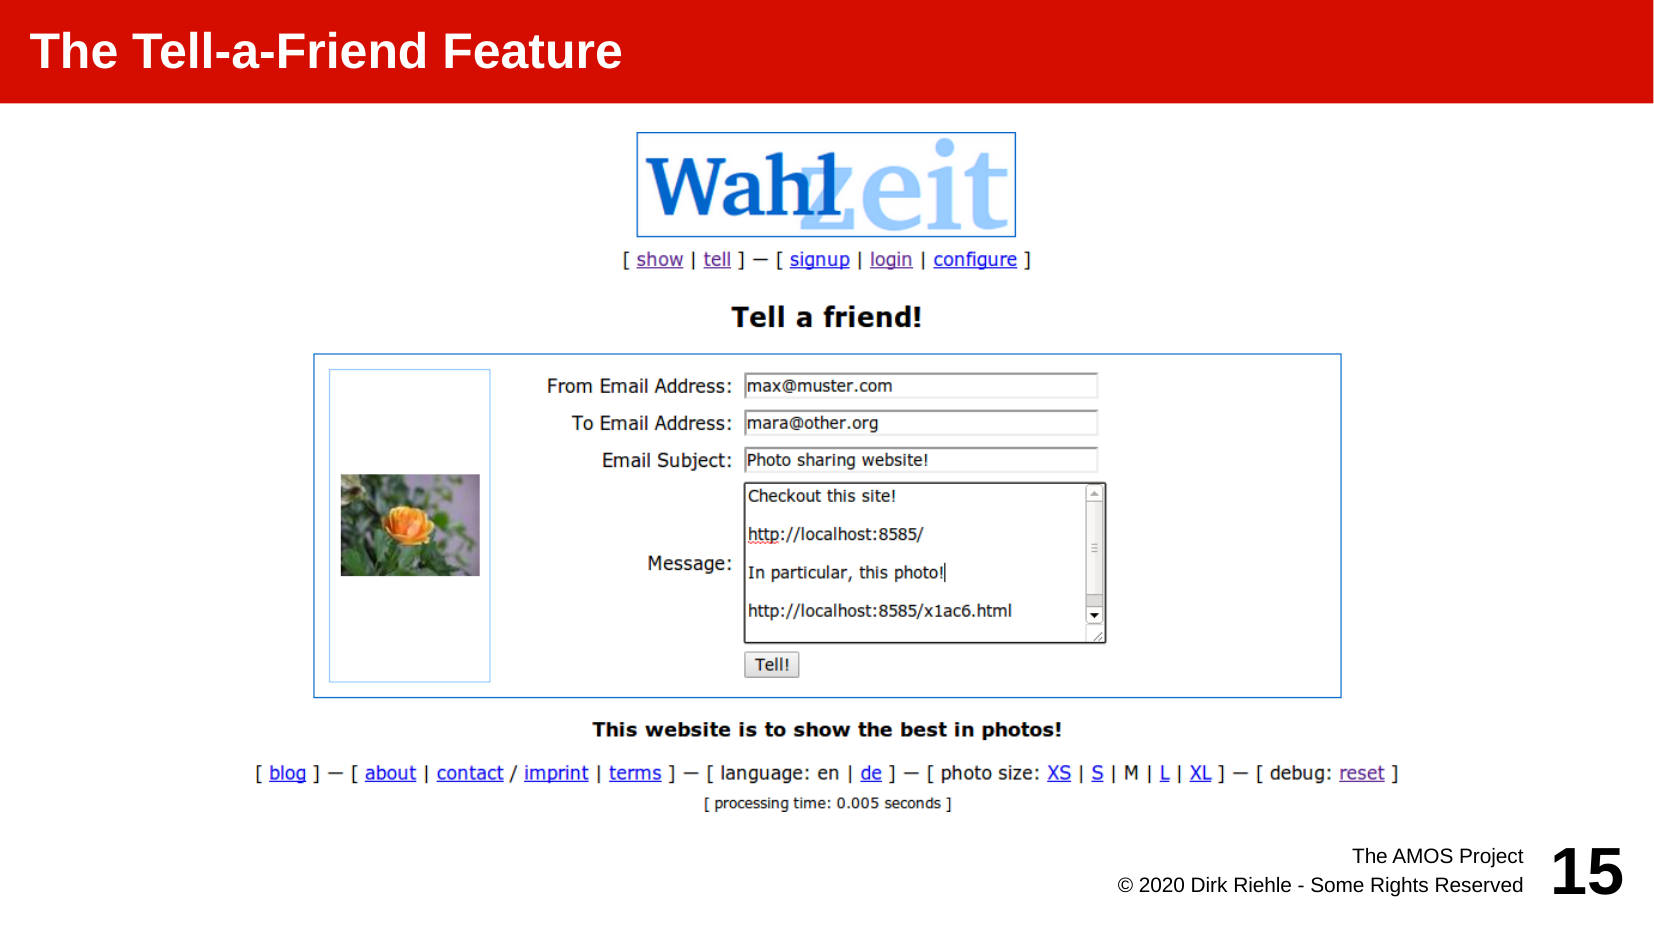

# The Tell-a-Friend Feature
The AMOS Project
15
© 2020 Dirk Riehle - Some Rights Reserved